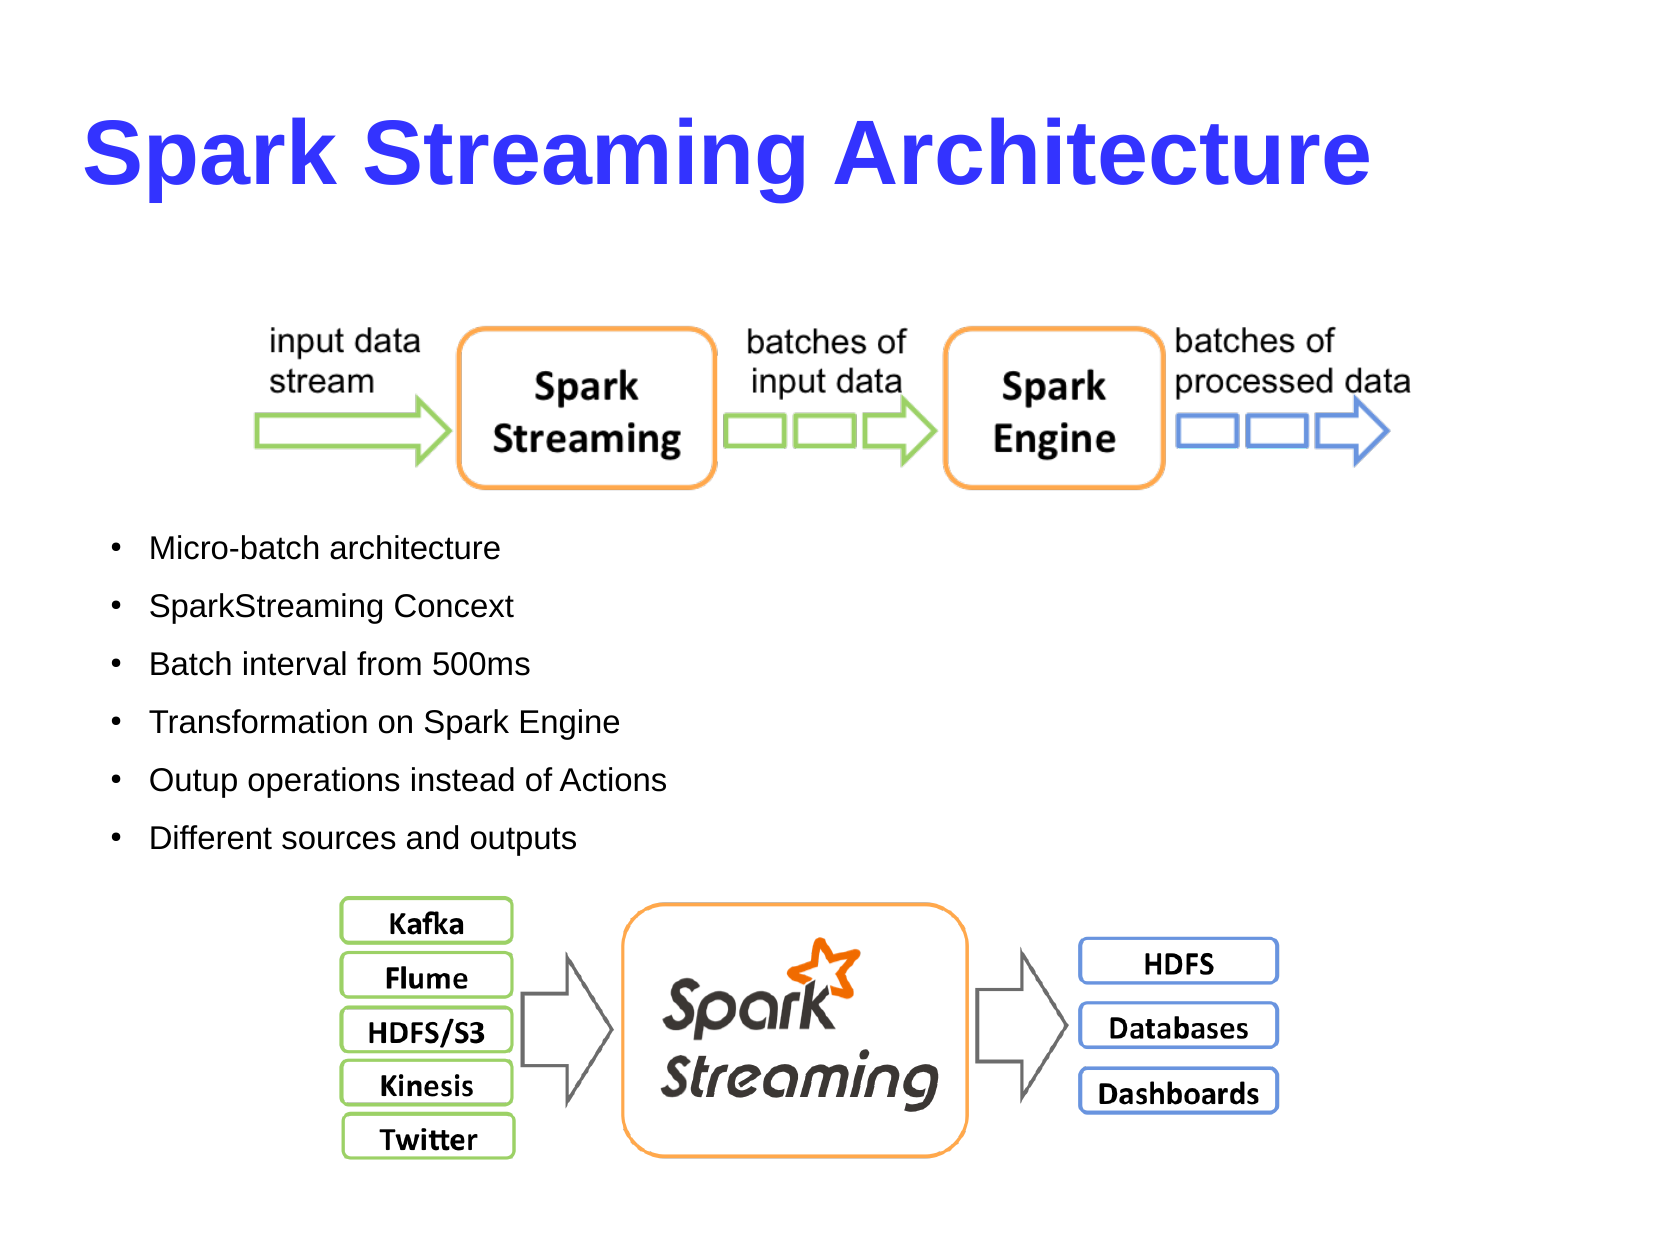

# Spark Streaming Architecture
Micro-batch architecture
SparkStreaming Concext
Batch interval from 500ms
Transformation on Spark Engine
Outup operations instead of Actions
Different sources and outputs